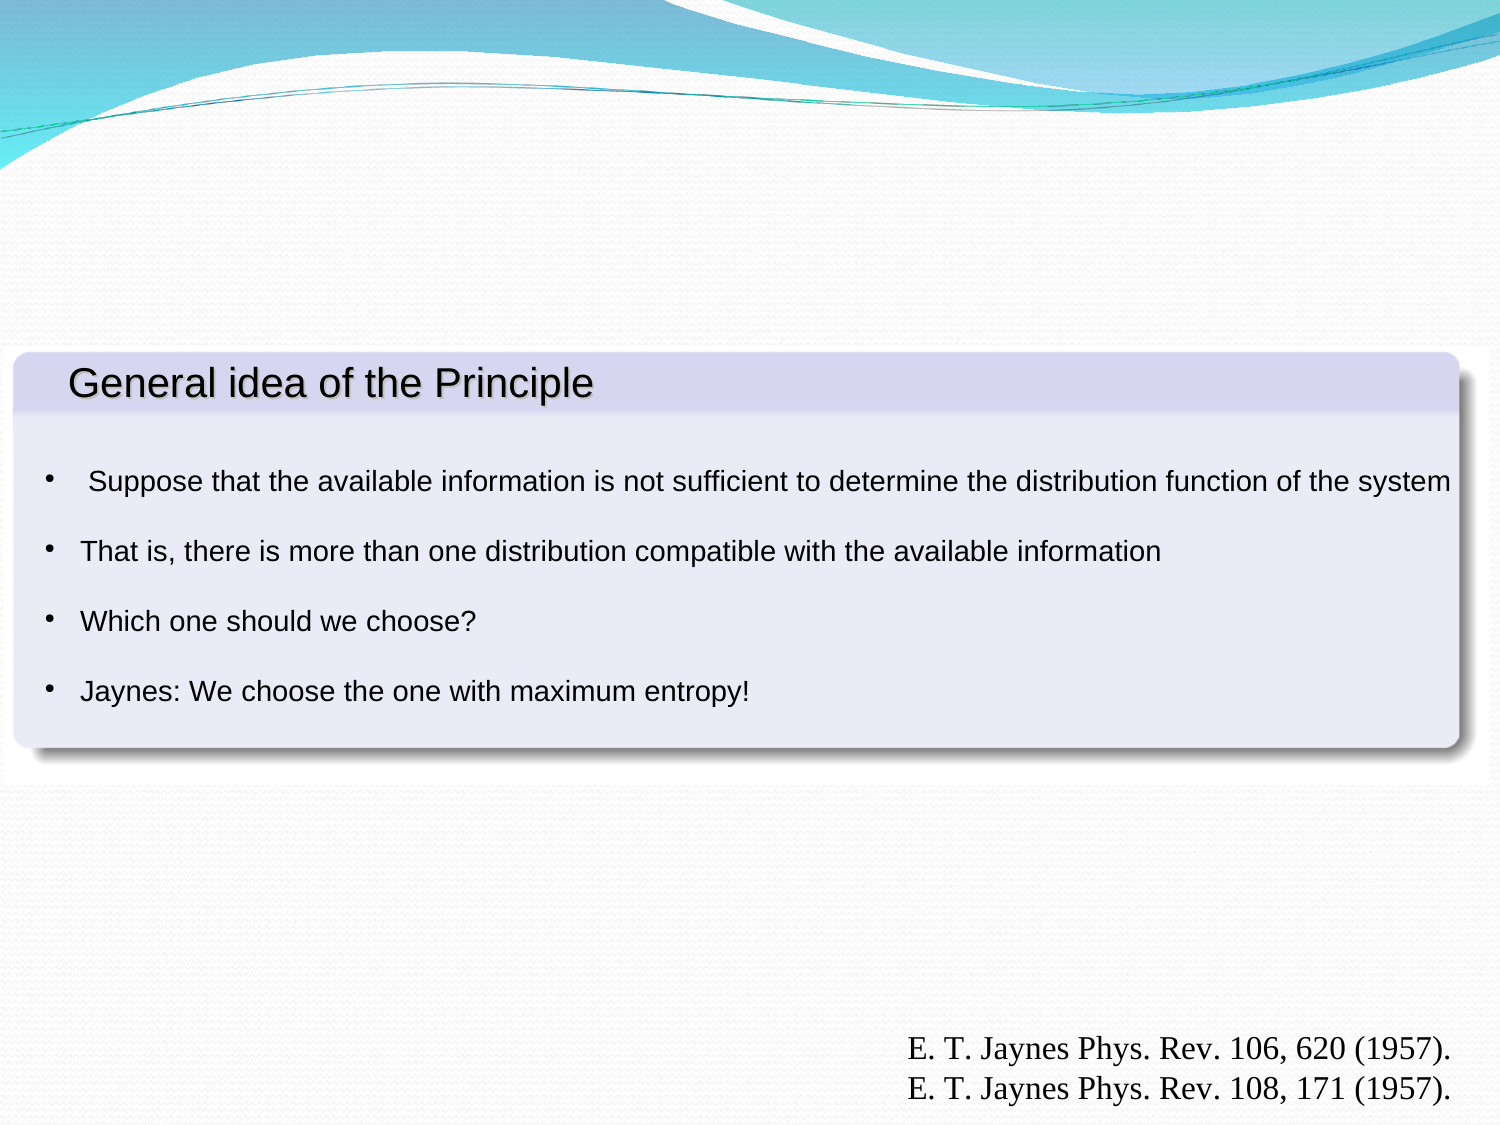

General idea of the Principle
 Suppose that the available information is not sufficient to determine the distribution function of the system
That is, there is more than one distribution compatible with the available information
Which one should we choose?
Jaynes: We choose the one with maximum entropy!
E. T. Jaynes Phys. Rev. 106, 620 (1957).
E. T. Jaynes Phys. Rev. 108, 171 (1957).